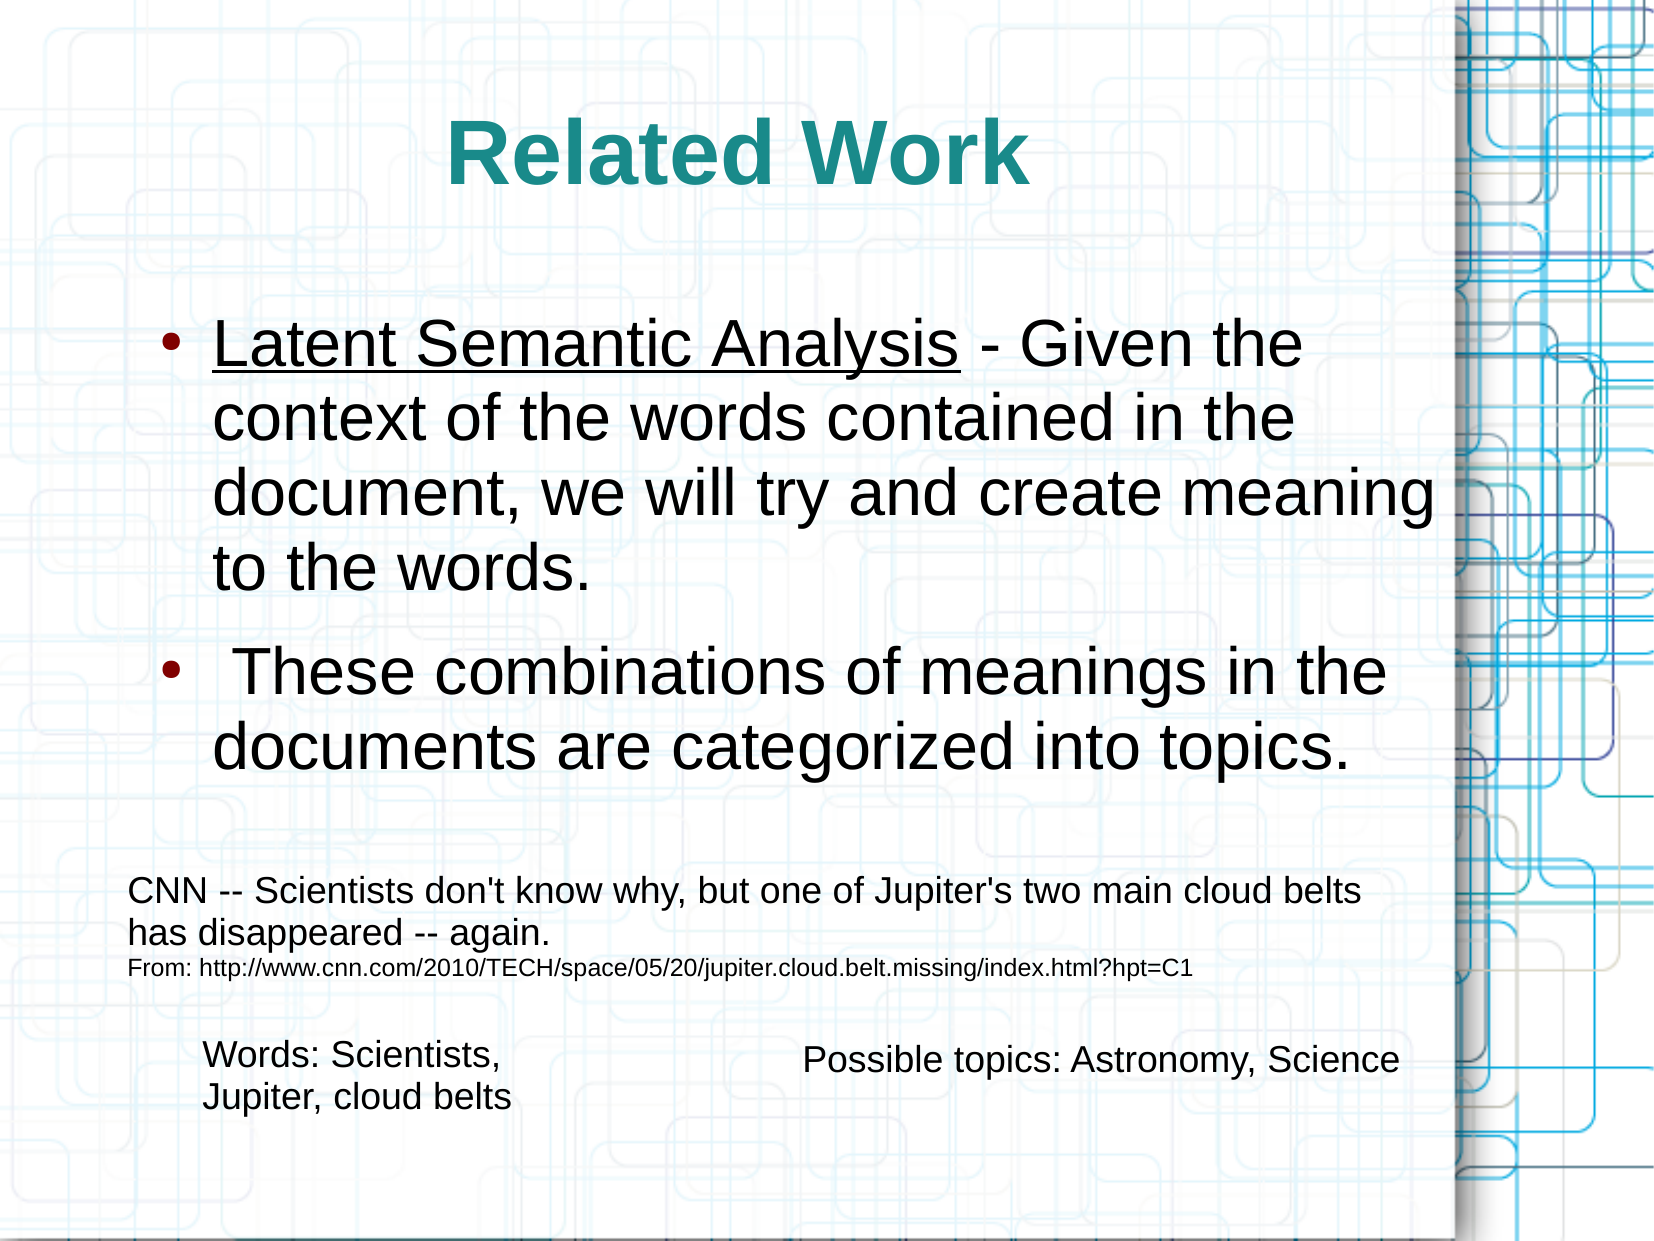

# Related Work
Latent Semantic Analysis - Given the context of the words contained in the document, we will try and create meaning to the words.
 These combinations of meanings in the documents are categorized into topics.
CNN -- Scientists don't know why, but one of Jupiter's two main cloud belts has disappeared -- again.
From: http://www.cnn.com/2010/TECH/space/05/20/jupiter.cloud.belt.missing/index.html?hpt=C1
Words: Scientists, Jupiter, cloud belts
Possible topics: Astronomy, Science